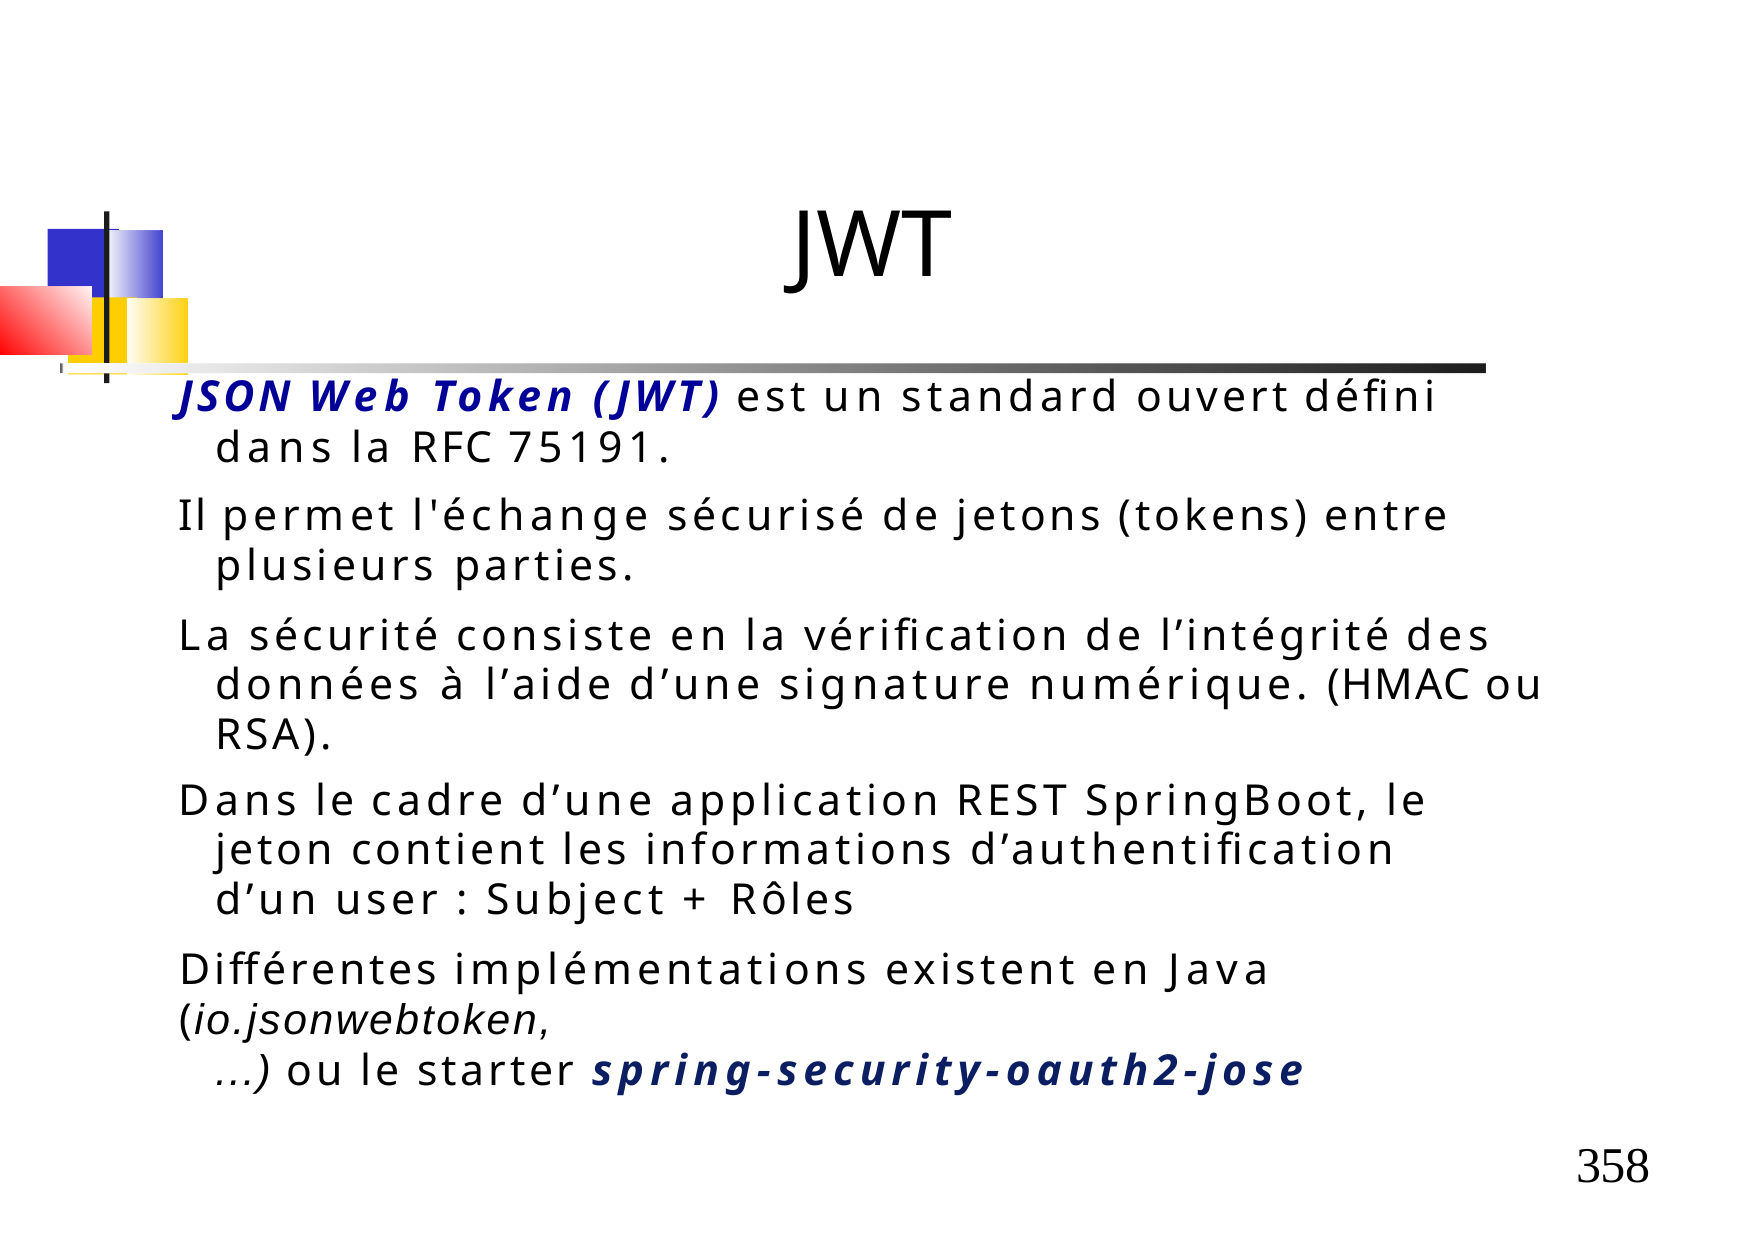

# JWT
JSON Web Token (JWT) est un standard ouvert défini dans la RFC 75191.
Il permet l'échange sécurisé de jetons (tokens) entre plusieurs parties.
La sécurité consiste en la vérification de l’intégrité des données à l’aide d’une signature numérique. (HMAC ou RSA).
Dans le cadre d’une application REST SpringBoot, le jeton contient les informations d’authentification d’un user : Subject + Rôles
Différentes implémentations existent en Java (io.jsonwebtoken,
...) ou le starter spring-security-oauth2-jose
358